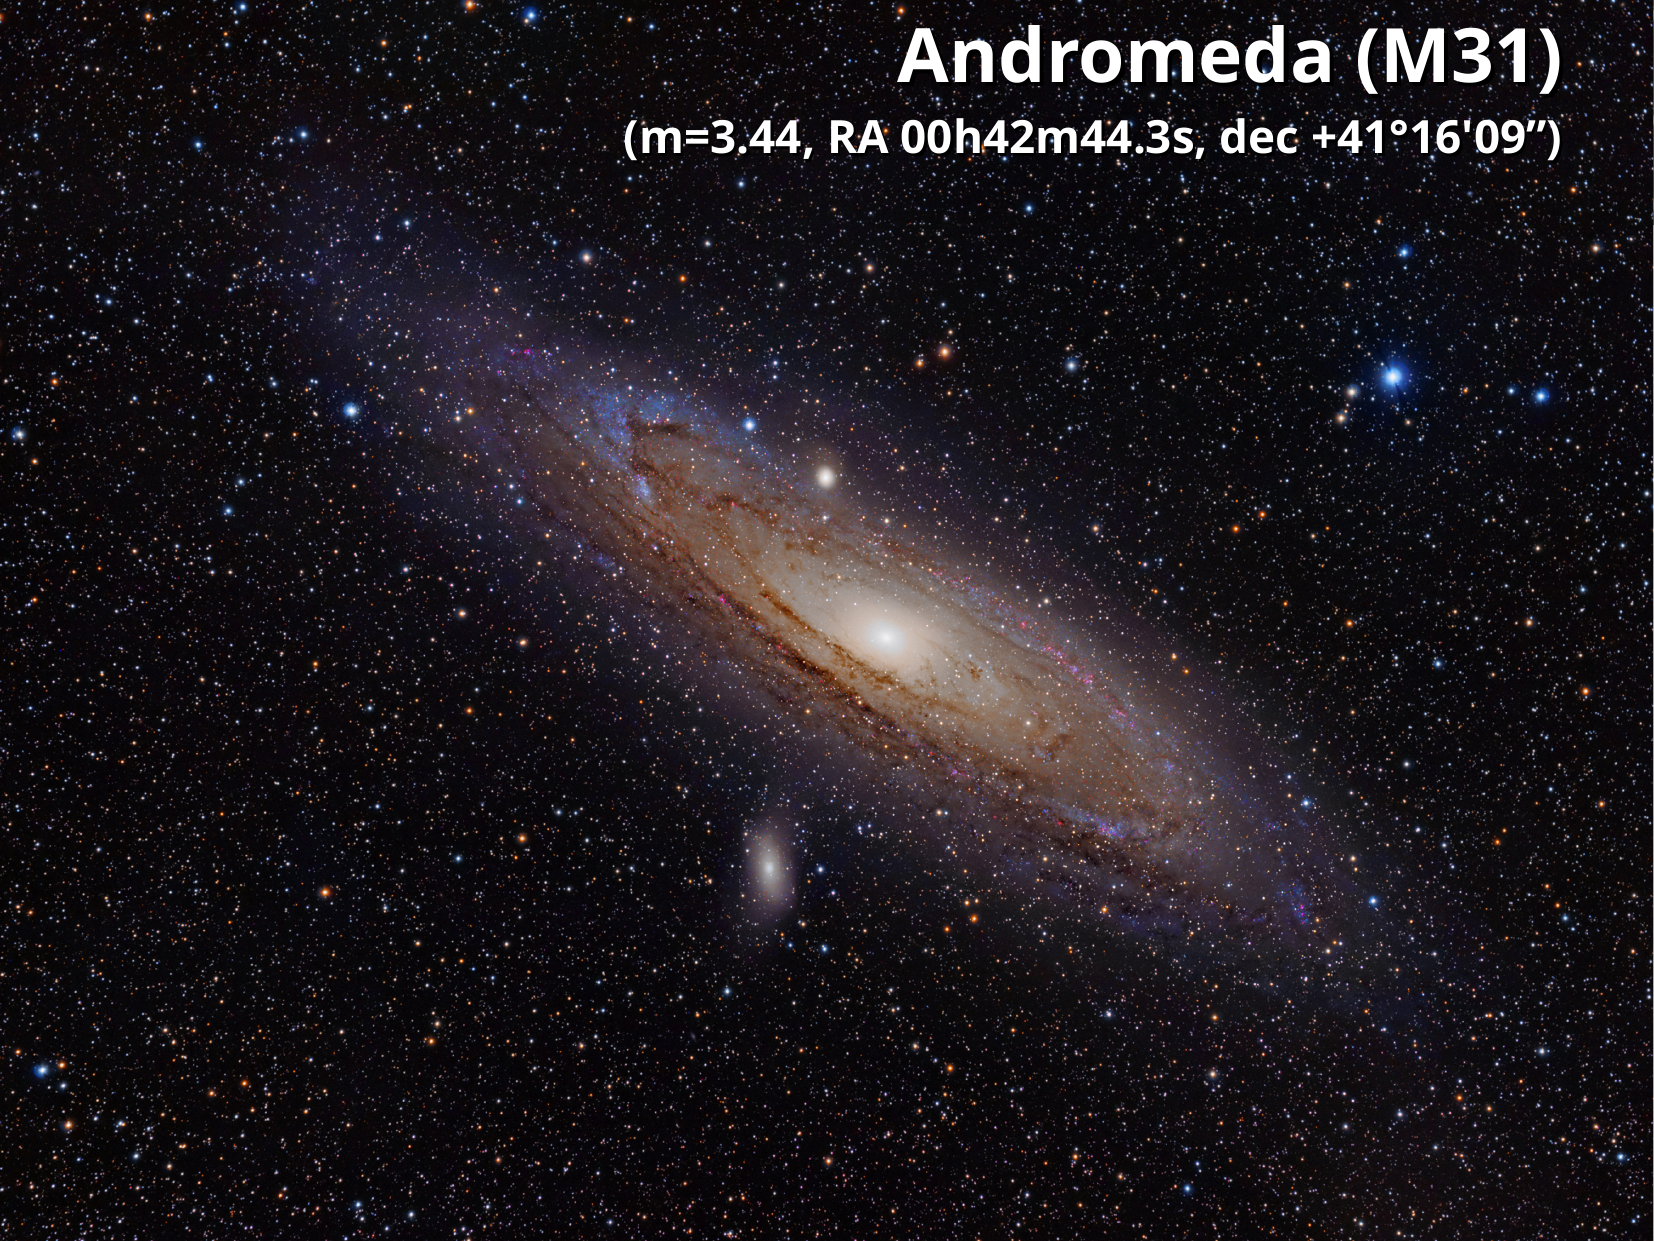

# Andromeda (M31) (m=3.44, RA 00h42m44.3s, dec +41°16'09”)
H. Asorey - Física IV B
41